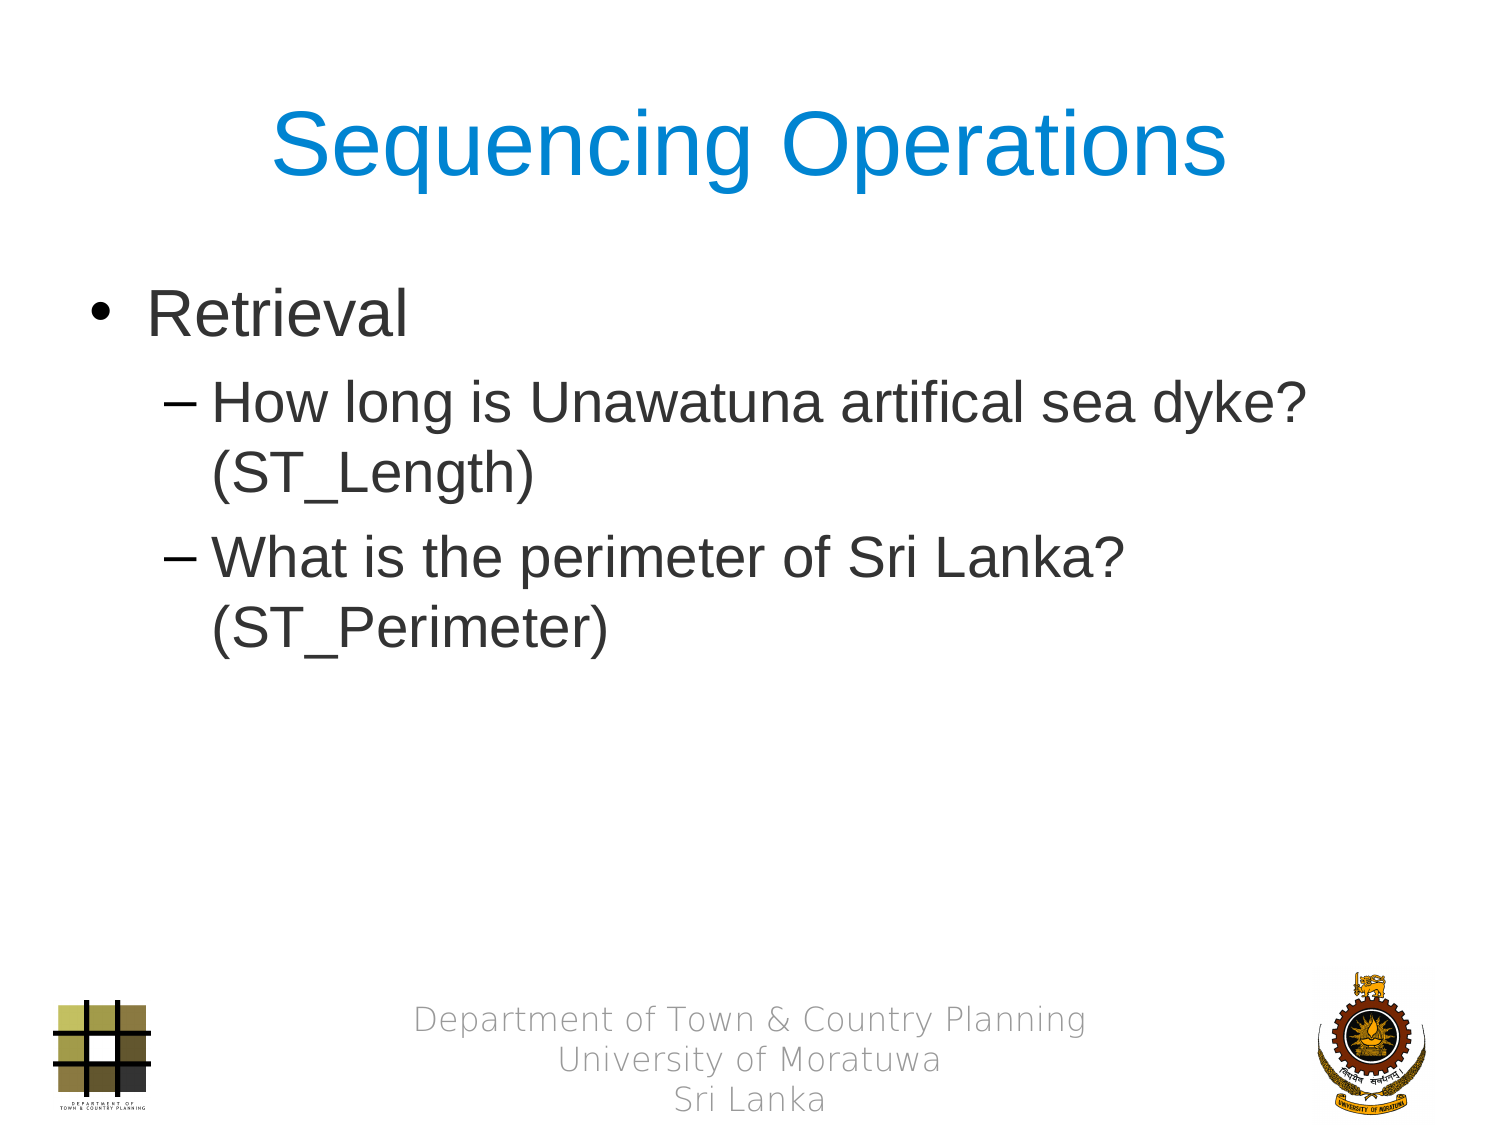

# Sequencing Operations
Retrieval
How long is Unawatuna artifical sea dyke? (ST_Length)
What is the perimeter of Sri Lanka? (ST_Perimeter)